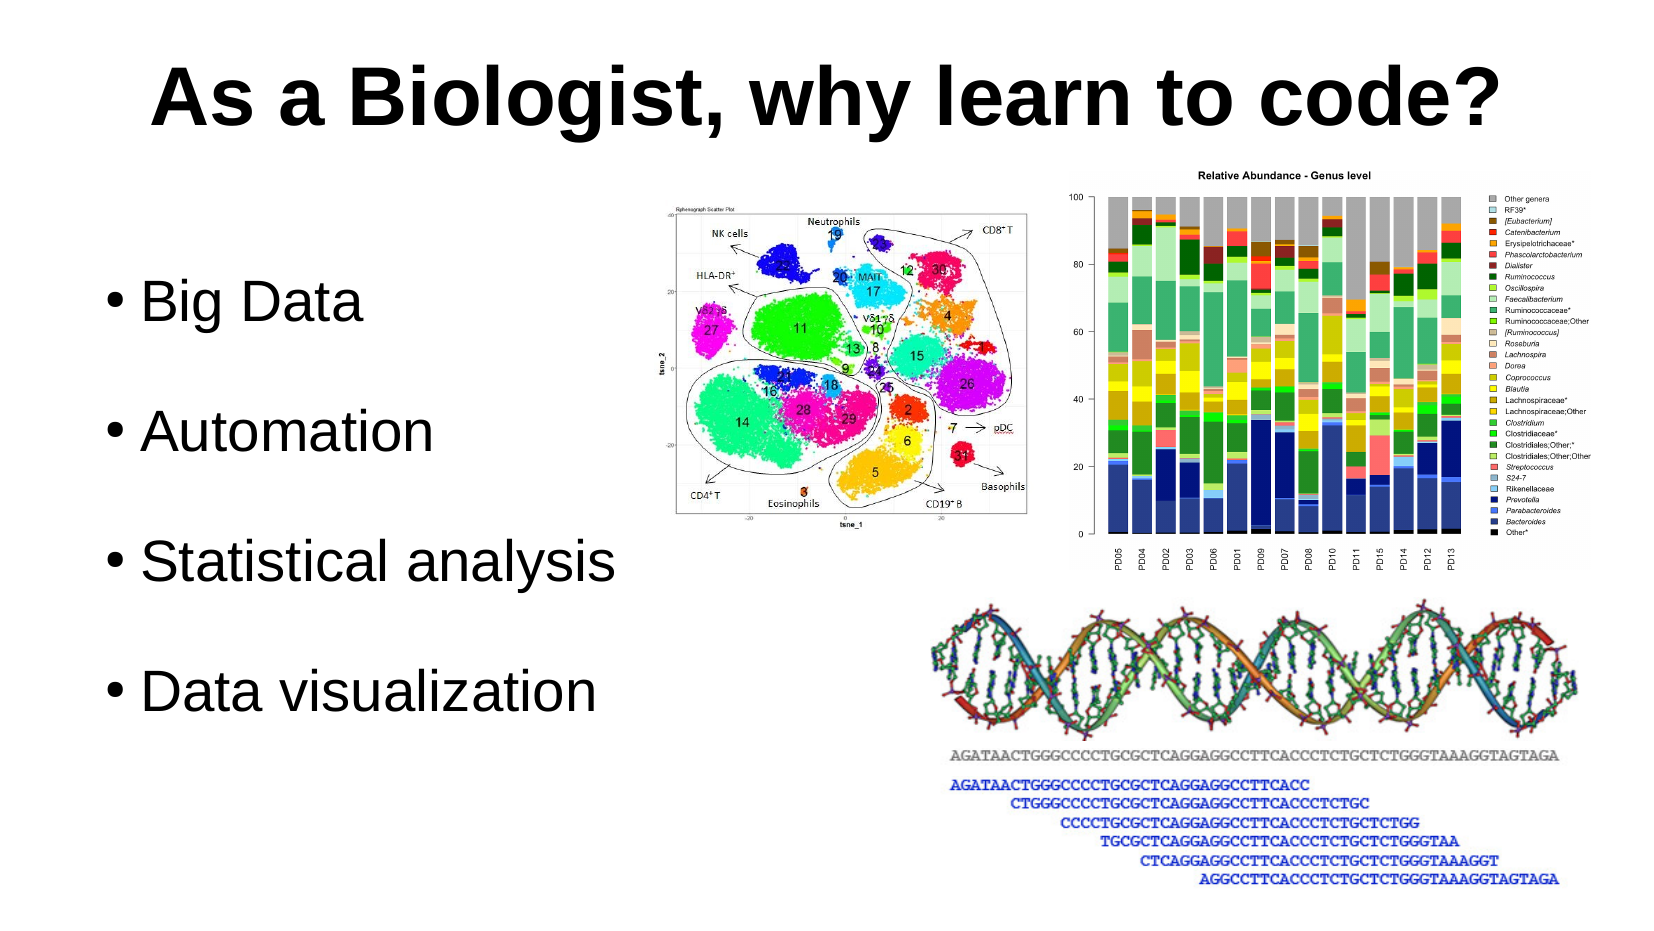

# As a Biologist, why learn to code?
Big Data
Automation
Statistical analysis
Data visualization